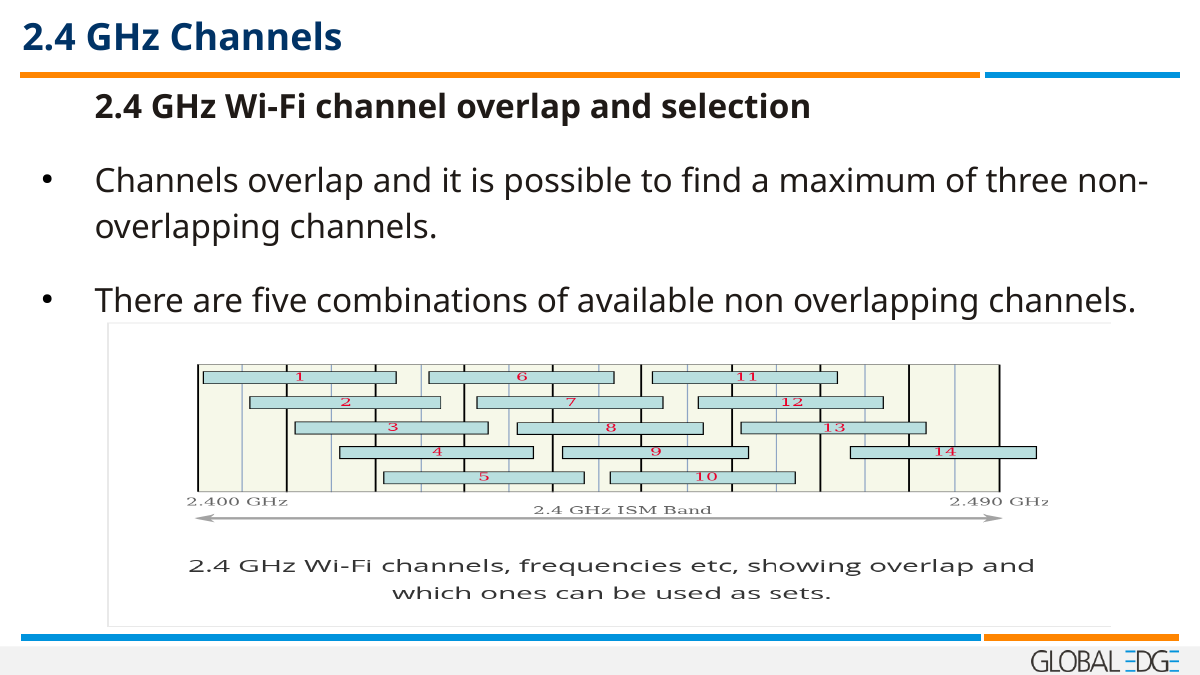

# 2.4 GHz Channels
2.4 GHz Wi-Fi channel overlap and selection
Channels overlap and it is possible to find a maximum of three non-overlapping channels.
There are five combinations of available non overlapping channels.